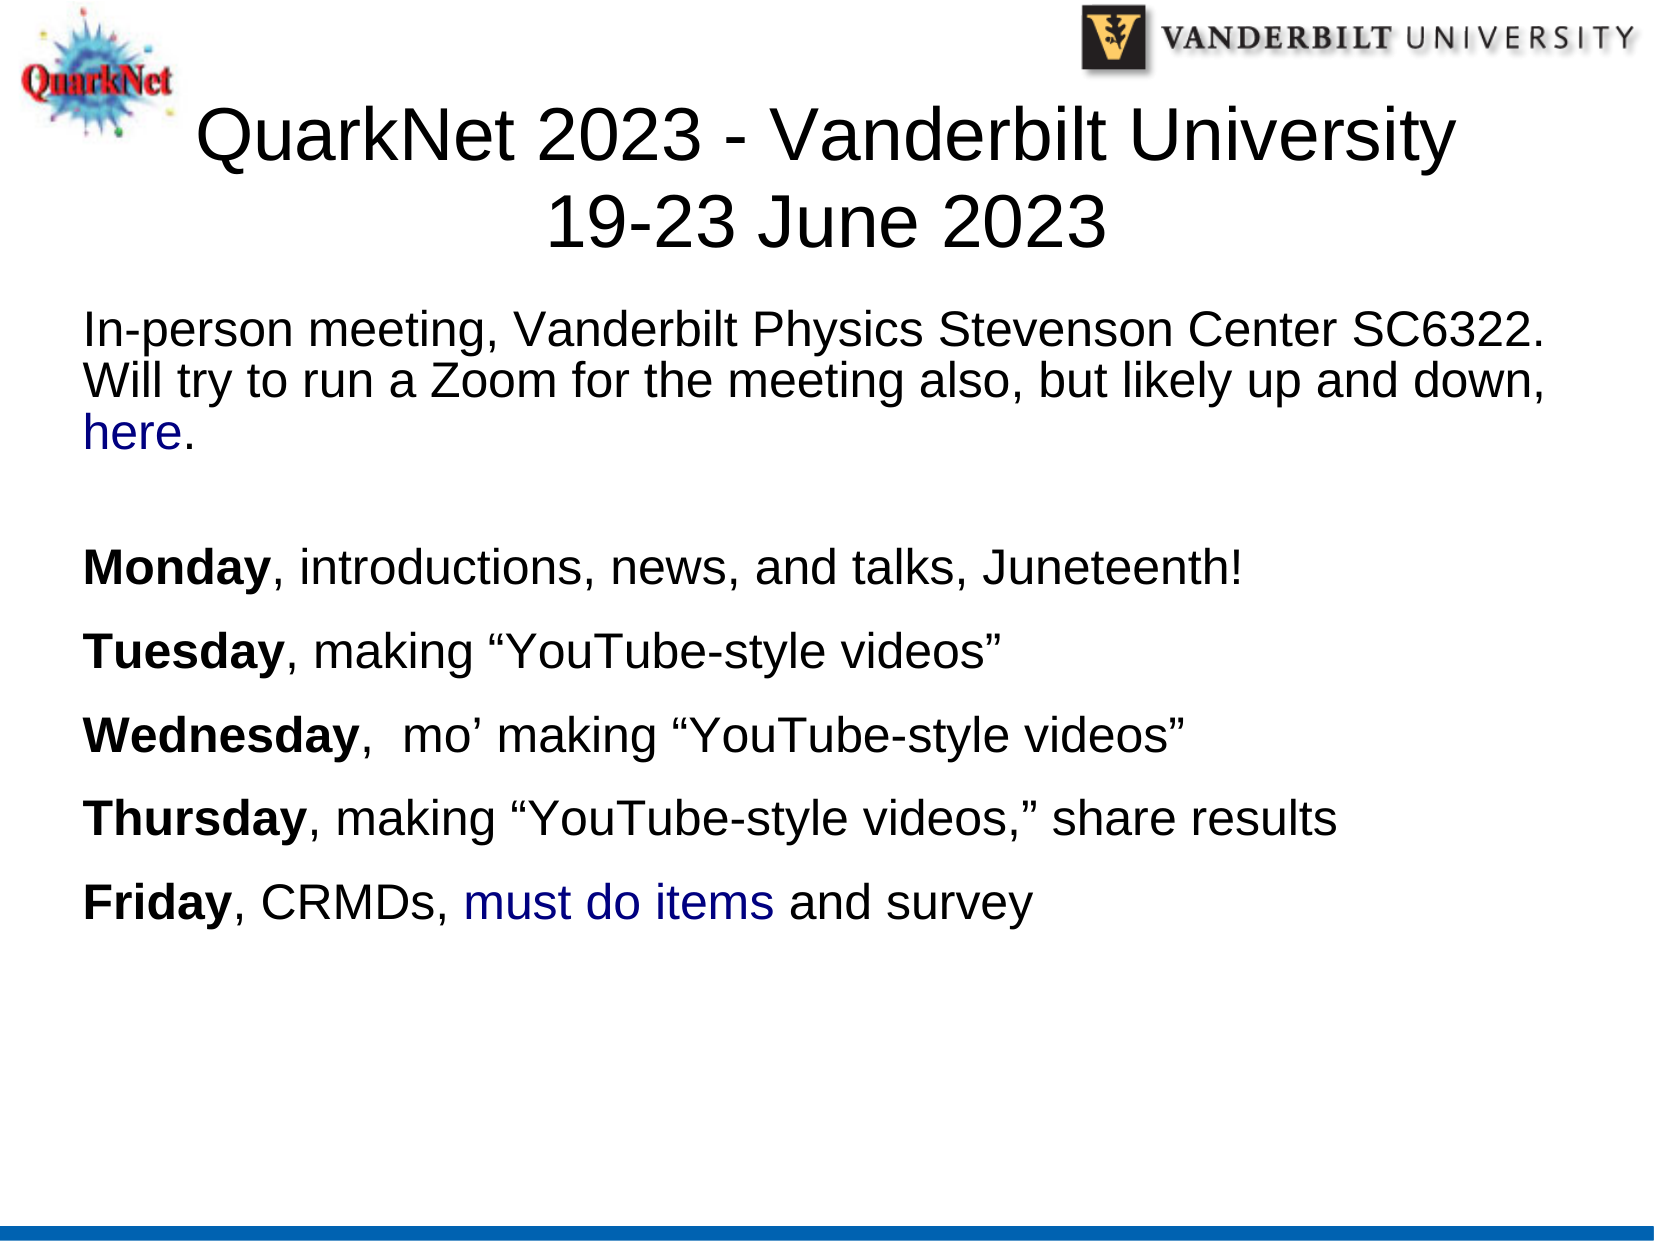

# QuarkNet 2023 - Vanderbilt University 19-23 June 2023
In-person meeting, Vanderbilt Physics Stevenson Center SC6322. Will try to run a Zoom for the meeting also, but likely up and down, here.
Monday, introductions, news, and talks, Juneteenth!
Tuesday, making “YouTube-style videos”
Wednesday, mo’ making “YouTube-style videos”
Thursday, making “YouTube-style videos,” share results
Friday, CRMDs, must do items and survey